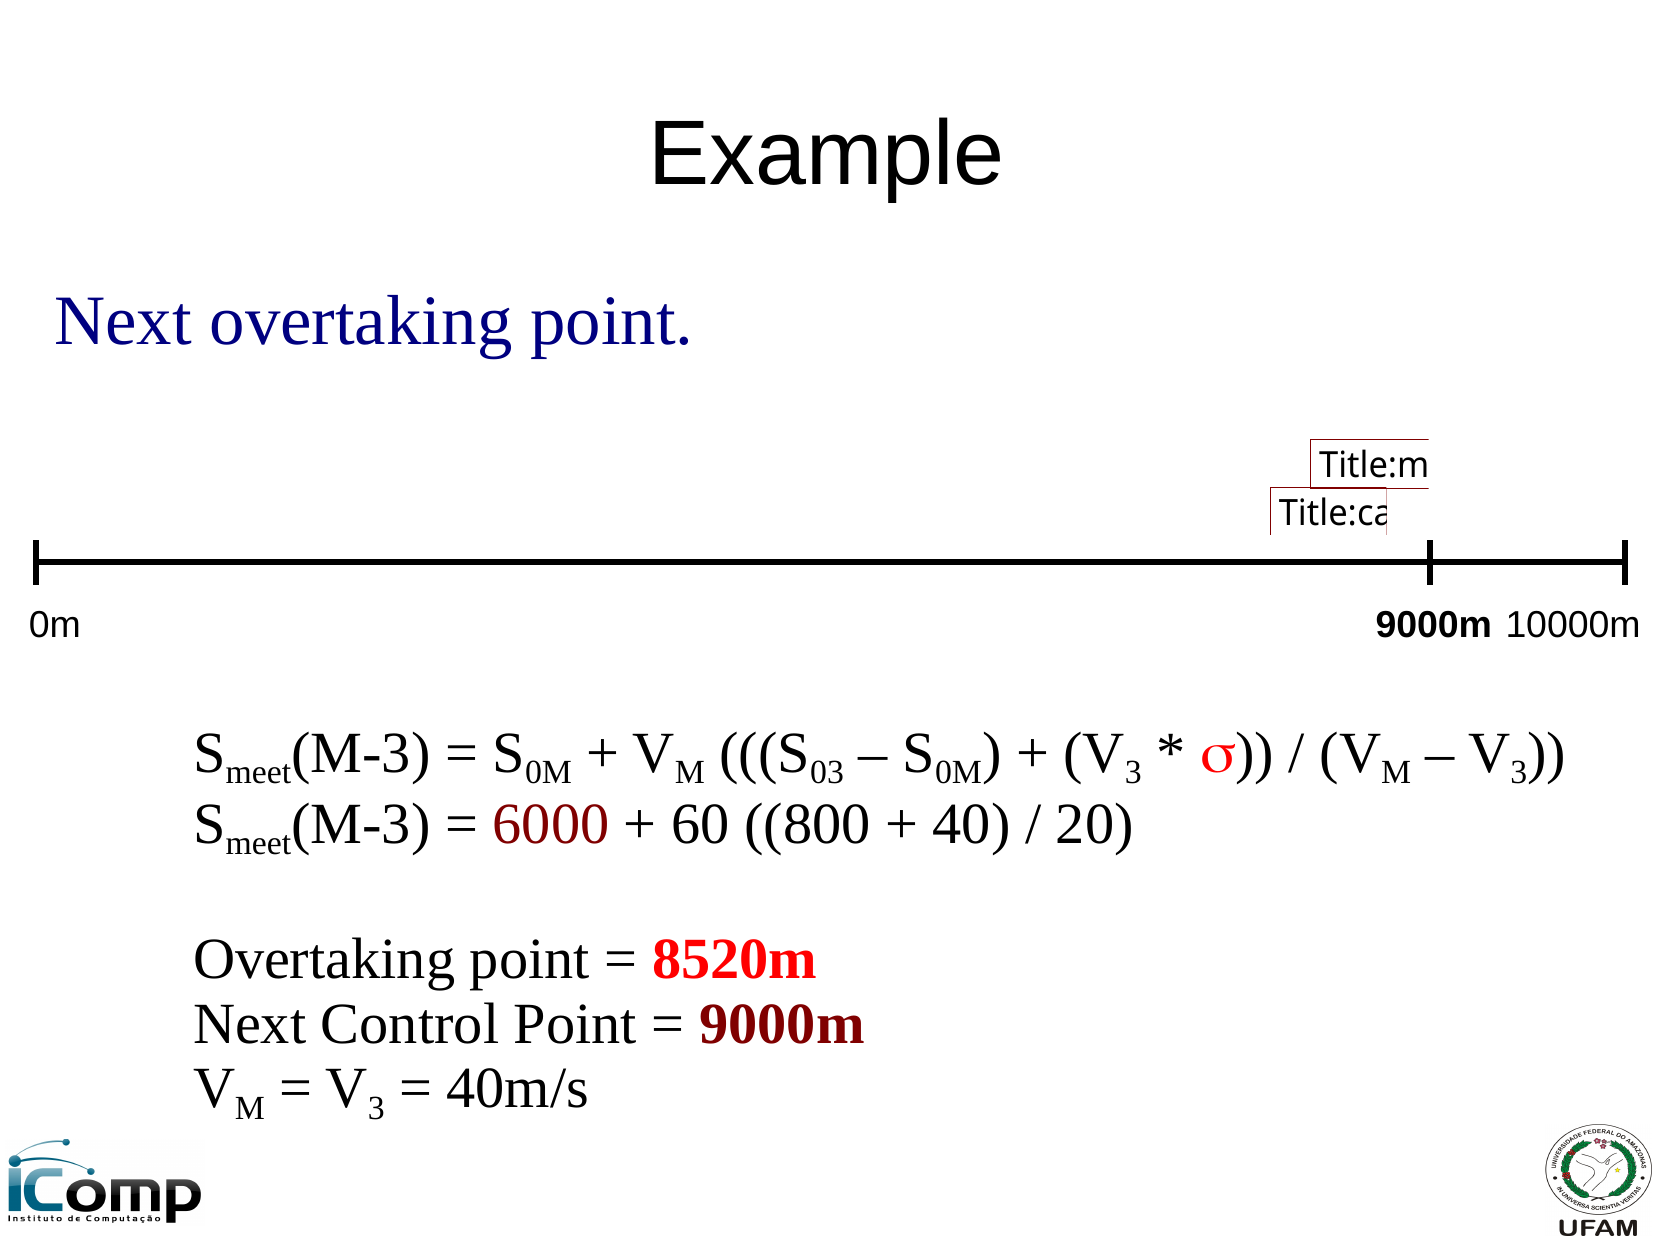

# Example
Next overtaking point.
0m
10000m
9000m
Smeet(M-3) = S0M + VM (((S03 – S0M) + (V3 * s)) / (VM – V3))
Smeet(M-3) = 6000 + 60 ((800 + 40) / 20)
Overtaking point = 8520m
Next Control Point = 9000m
VM = V3 = 40m/s